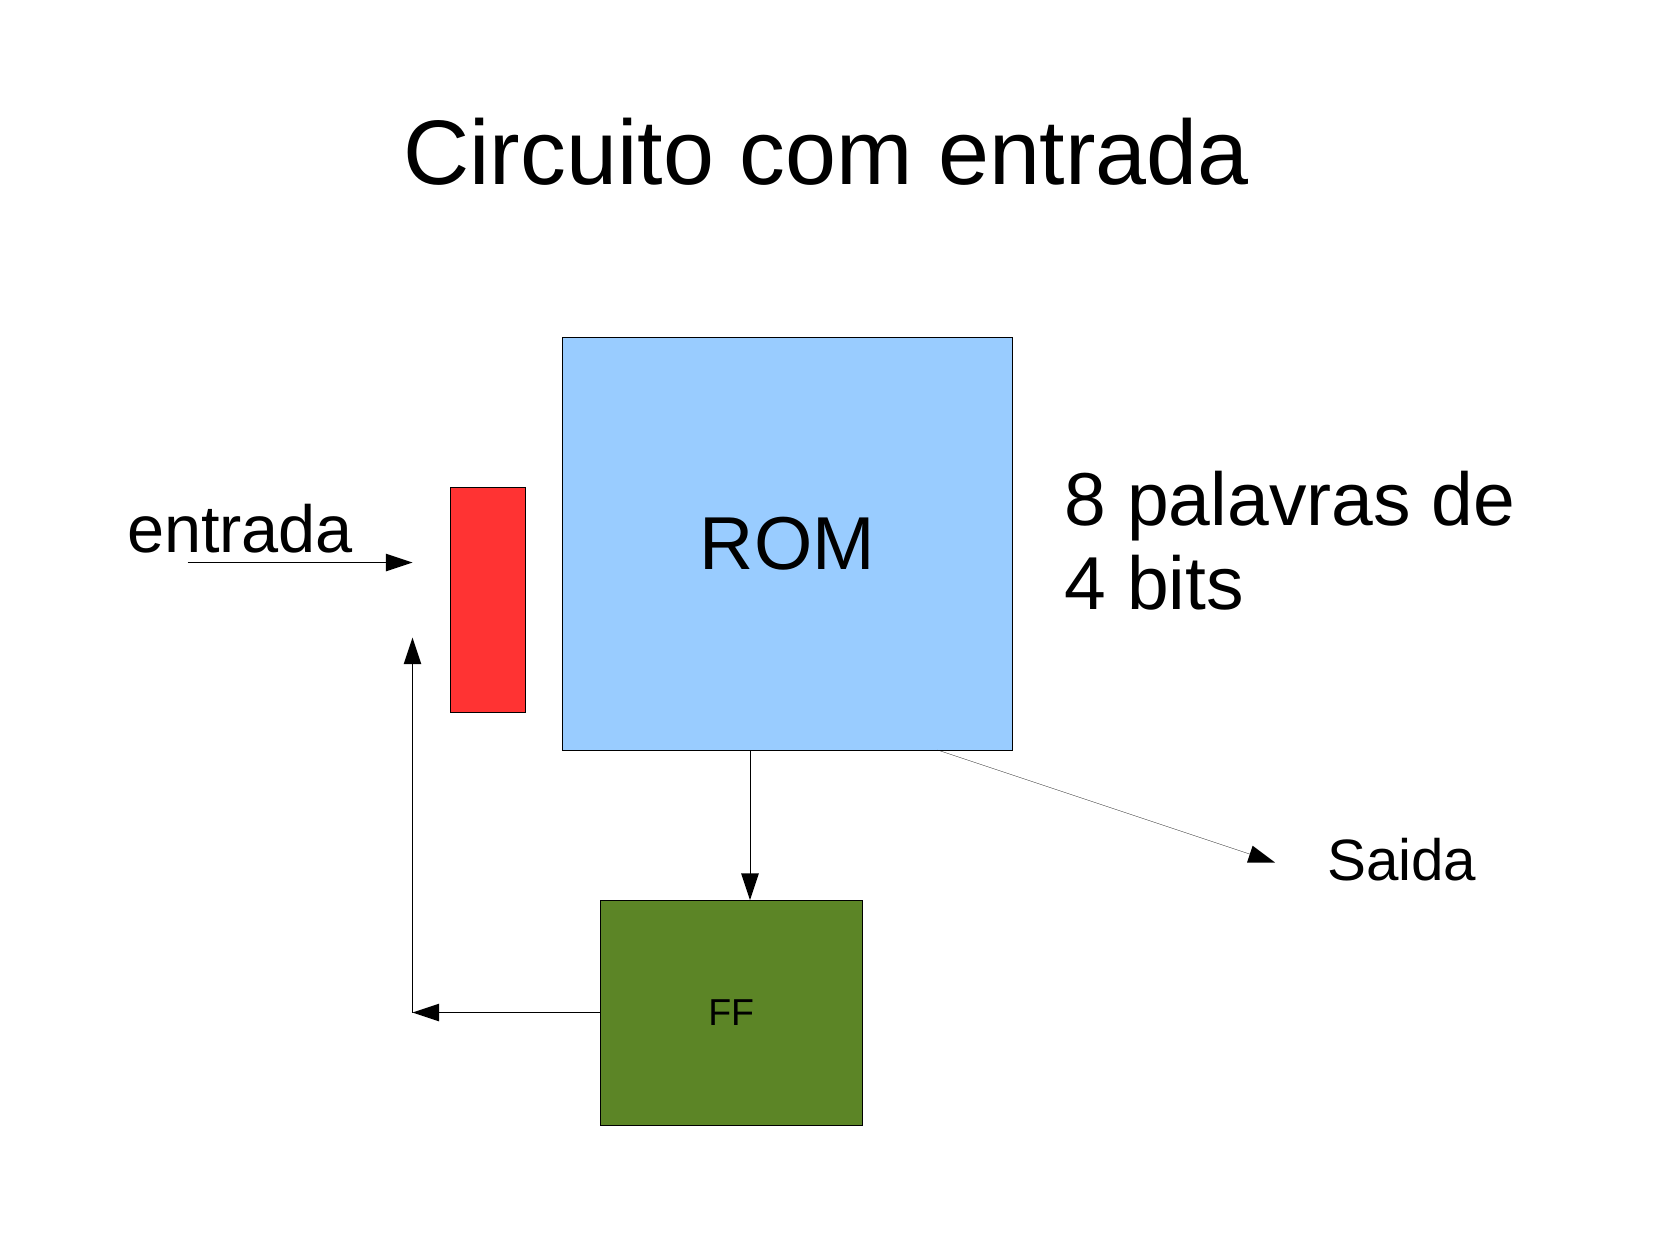

# Circuito com entrada
ROM
8 palavras de
4 bits
entrada
Saida
FF